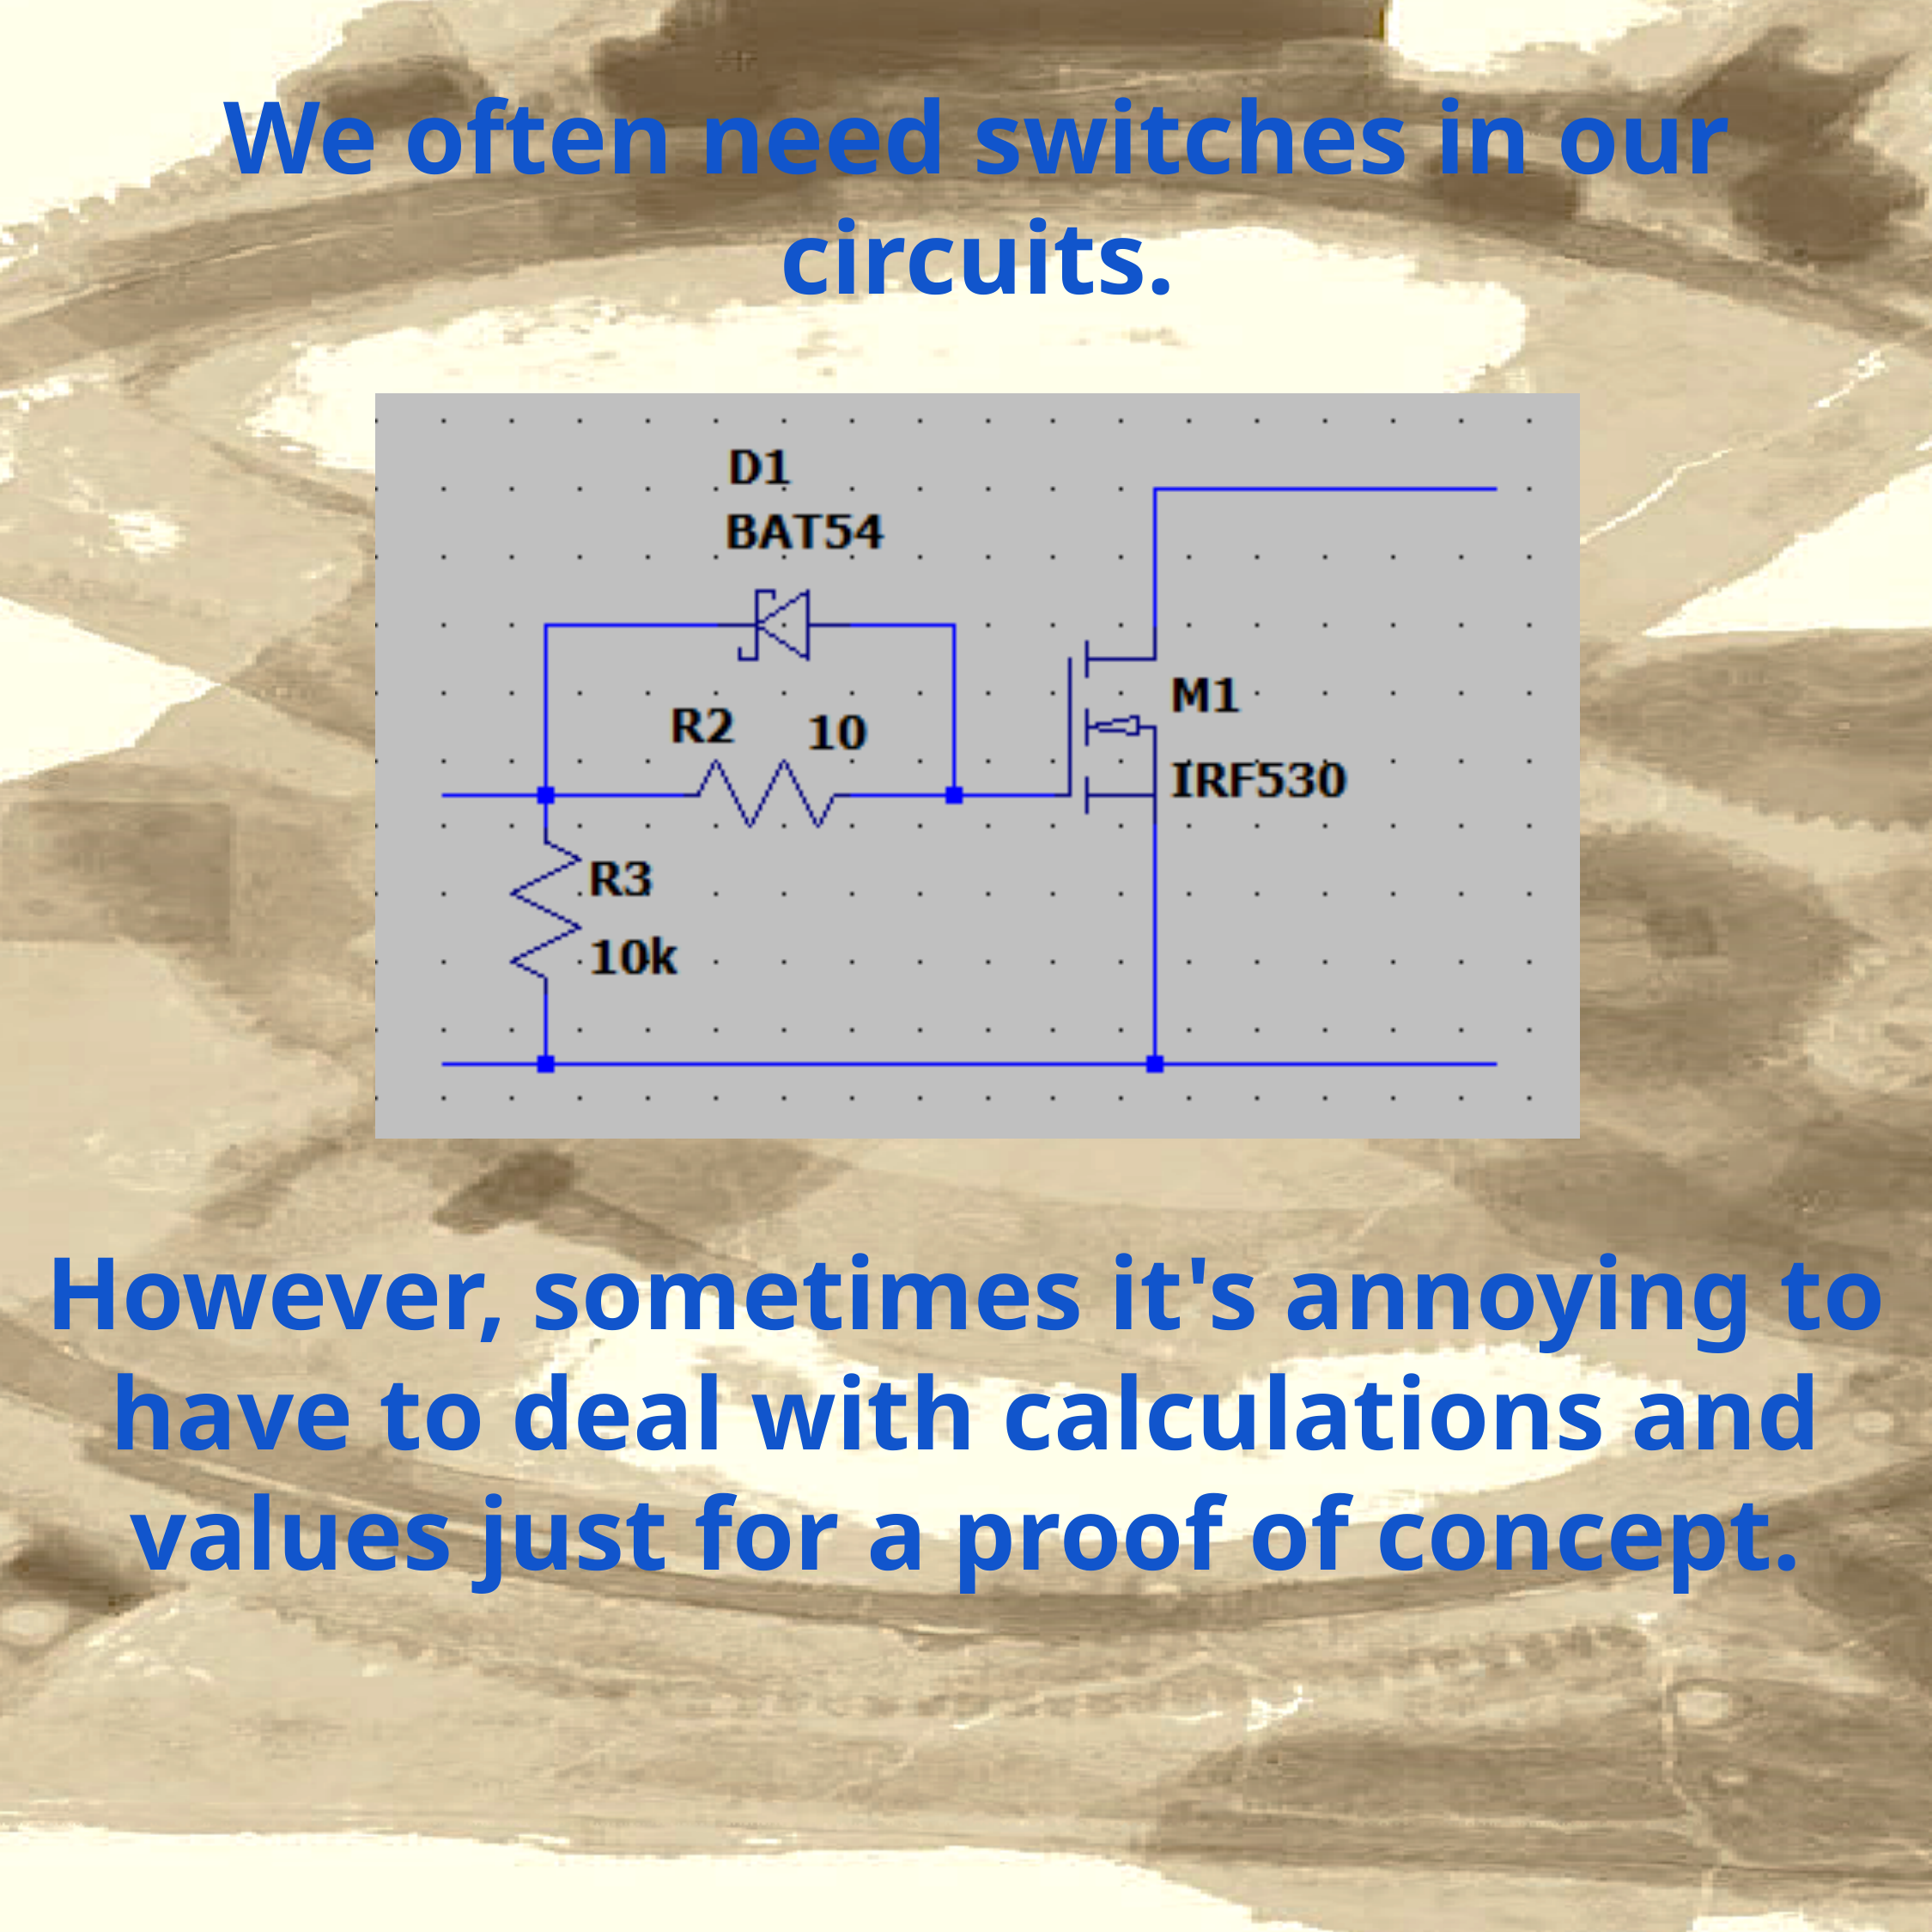

We often need switches in our circuits.
However, sometimes it's annoying to have to deal with calculations and values just for a proof of concept.